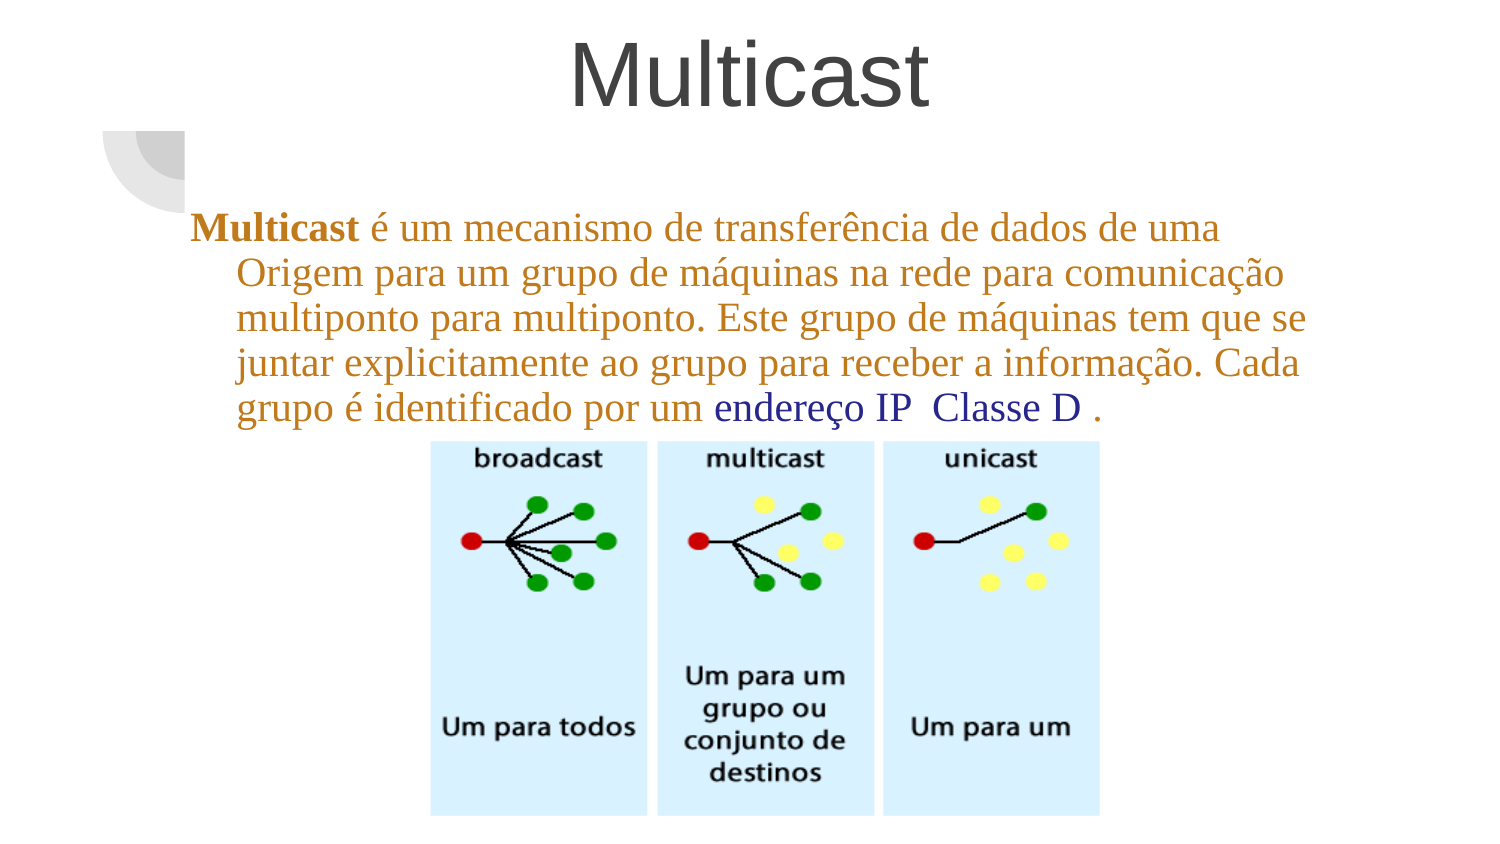

# Multicast
 Multicast é um mecanismo de transferência de dados de uma Origem para um grupo de máquinas na rede para comunicação multiponto para multiponto. Este grupo de máquinas tem que se juntar explicitamente ao grupo para receber a informação. Cada grupo é identificado por um endereço IP Classe D .